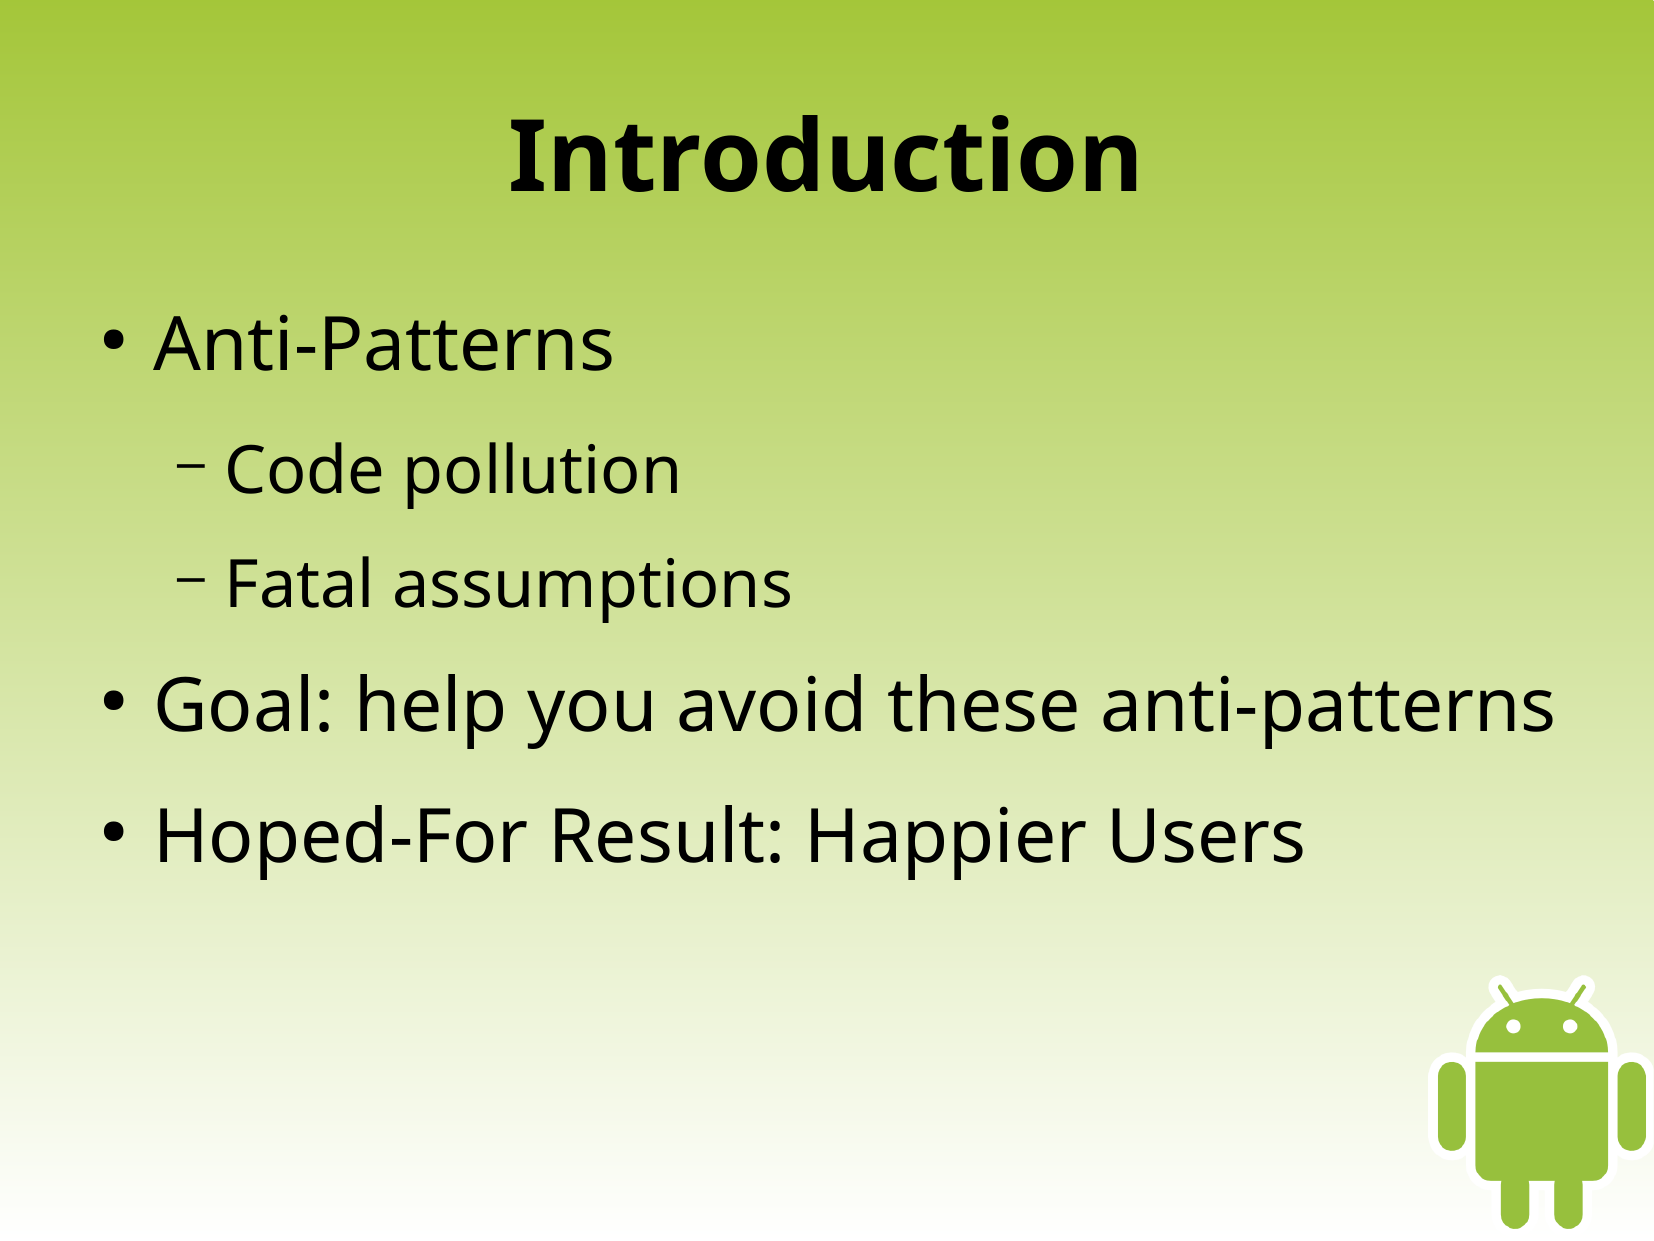

# Introduction
Anti-Patterns
Code pollution
Fatal assumptions
Goal: help you avoid these anti-patterns
Hoped-For Result: Happier Users